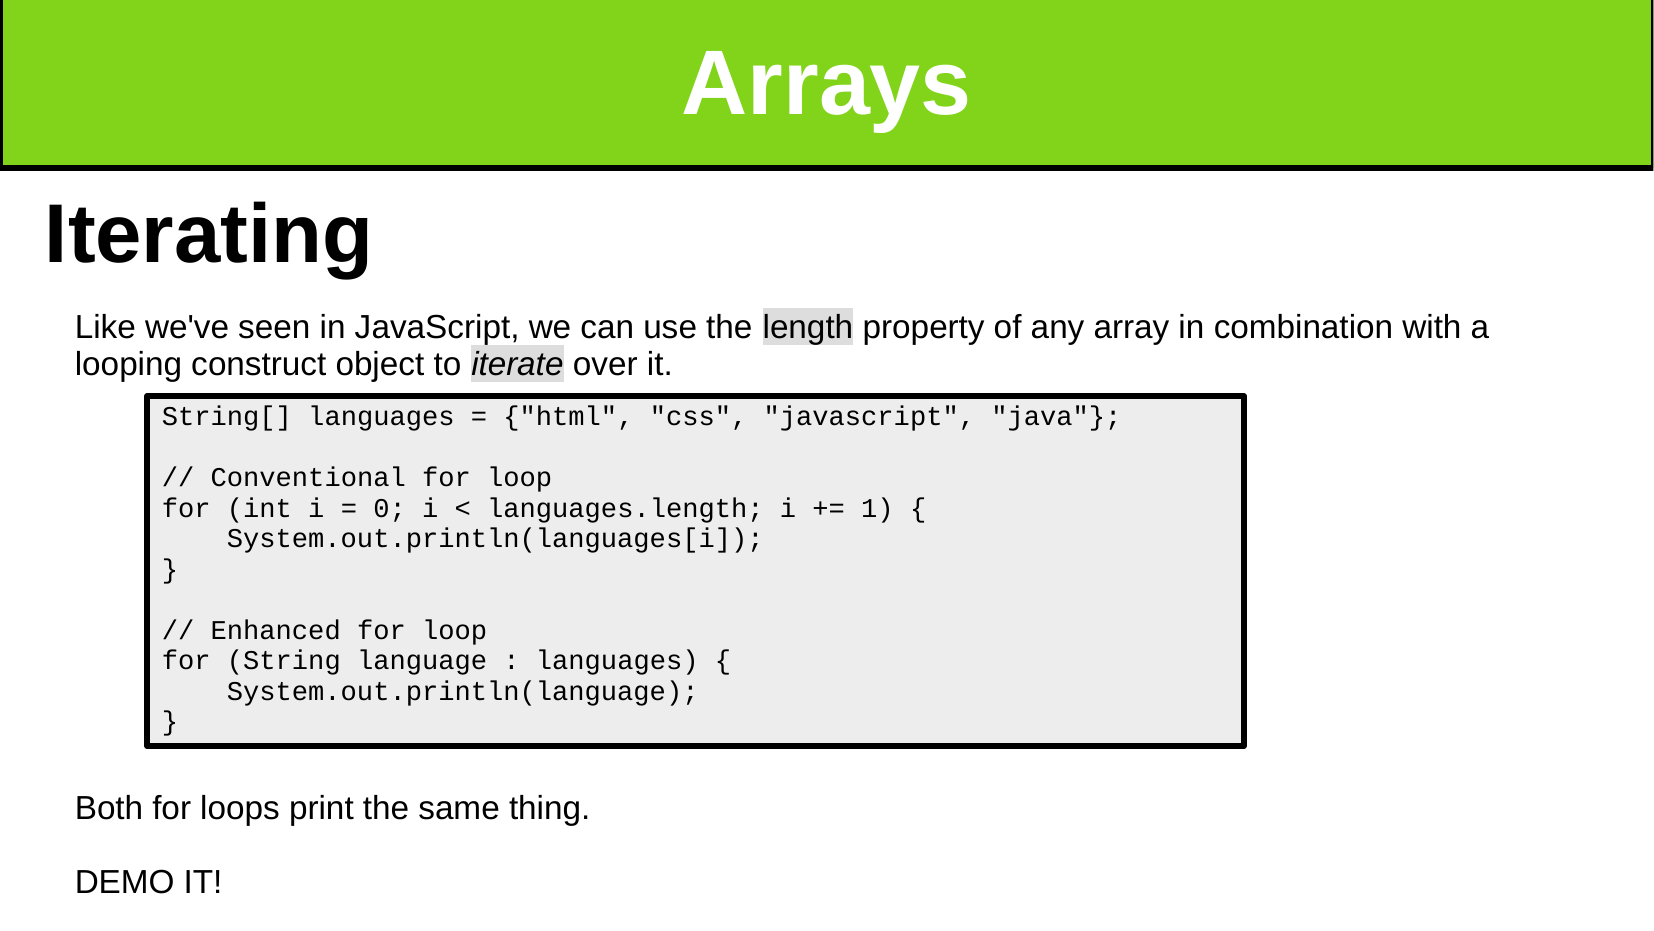

# Arrays
Iterating
Like we've seen in JavaScript, we can use the length property of any array in combination with a looping construct object to iterate over it.
Both for loops print the same thing.
DEMO IT!
String[] languages = {"html", "css", "javascript", "java"};
// Conventional for loop
for (int i = 0; i < languages.length; i += 1) {
 System.out.println(languages[i]);
}
// Enhanced for loop
for (String language : languages) {
 System.out.println(language);
}